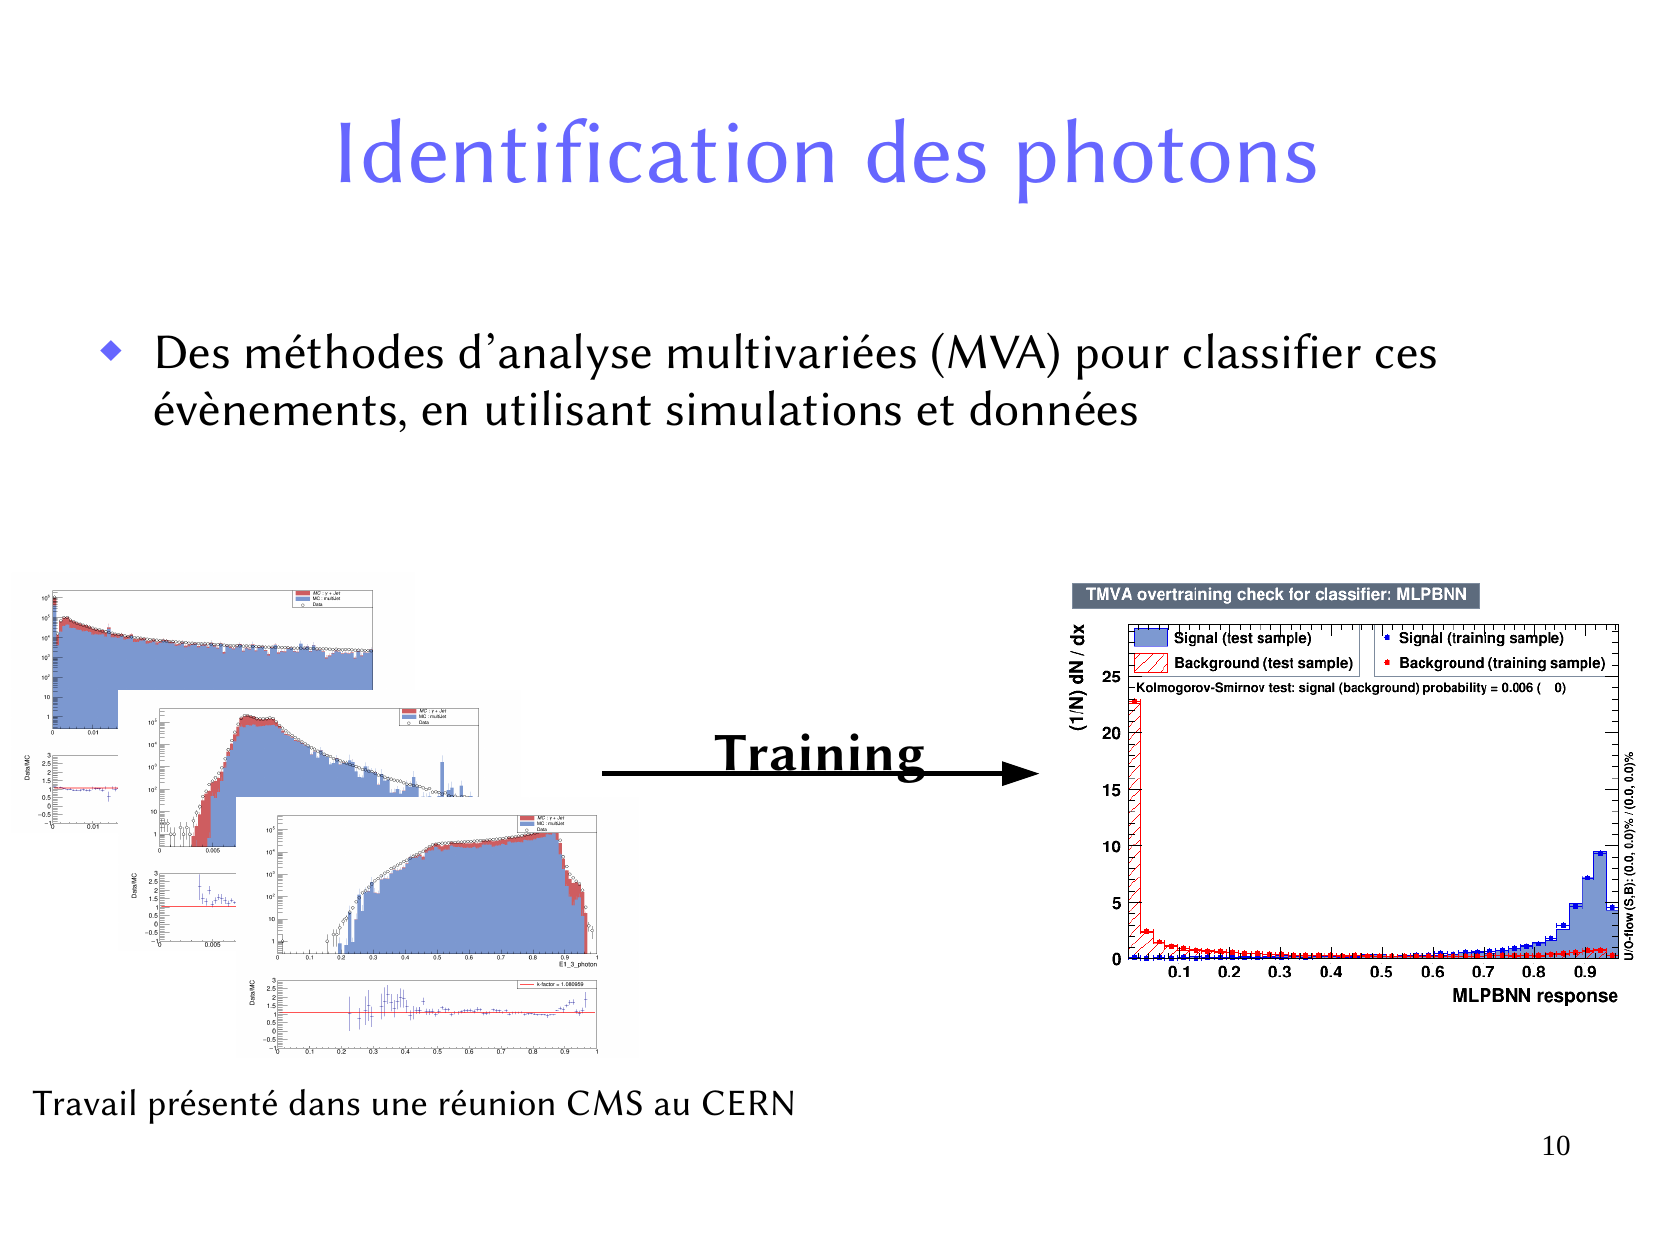

# Identification des photons
Des méthodes d’analyse multivariées (MVA) pour classifier ces évènements, en utilisant simulations et données
Training
Travail présenté dans une réunion CMS au CERN
10